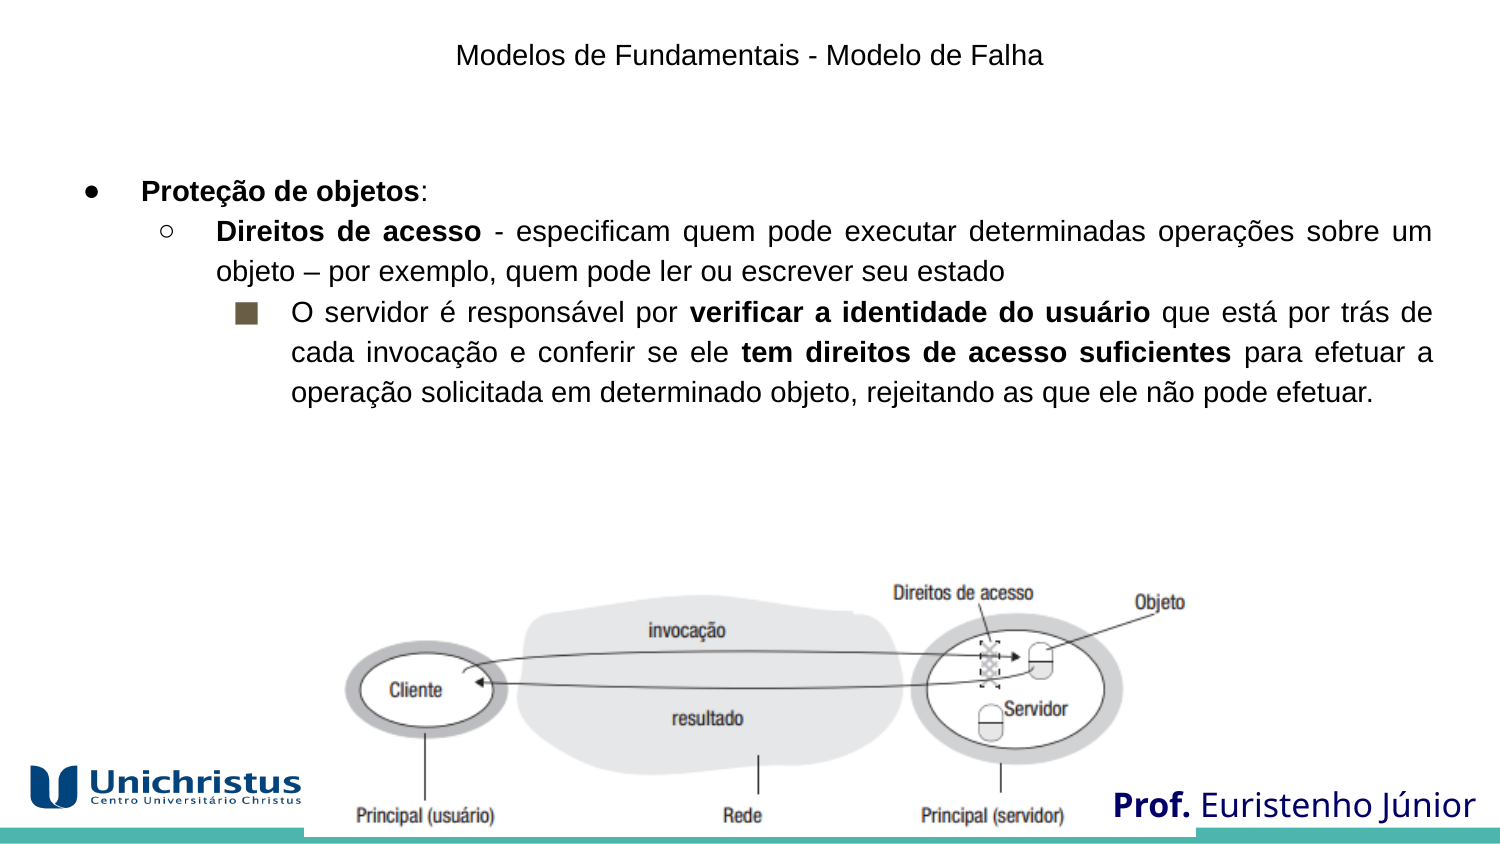

# Modelos de Fundamentais - Modelo de Falha
Proteção de objetos:
Direitos de acesso - especificam quem pode executar determinadas operações sobre um objeto – por exemplo, quem pode ler ou escrever seu estado
O servidor é responsável por verificar a identidade do usuário que está por trás de cada invocação e conferir se ele tem direitos de acesso suficientes para efetuar a operação solicitada em determinado objeto, rejeitando as que ele não pode efetuar.
Prof. Euristenho Júnior